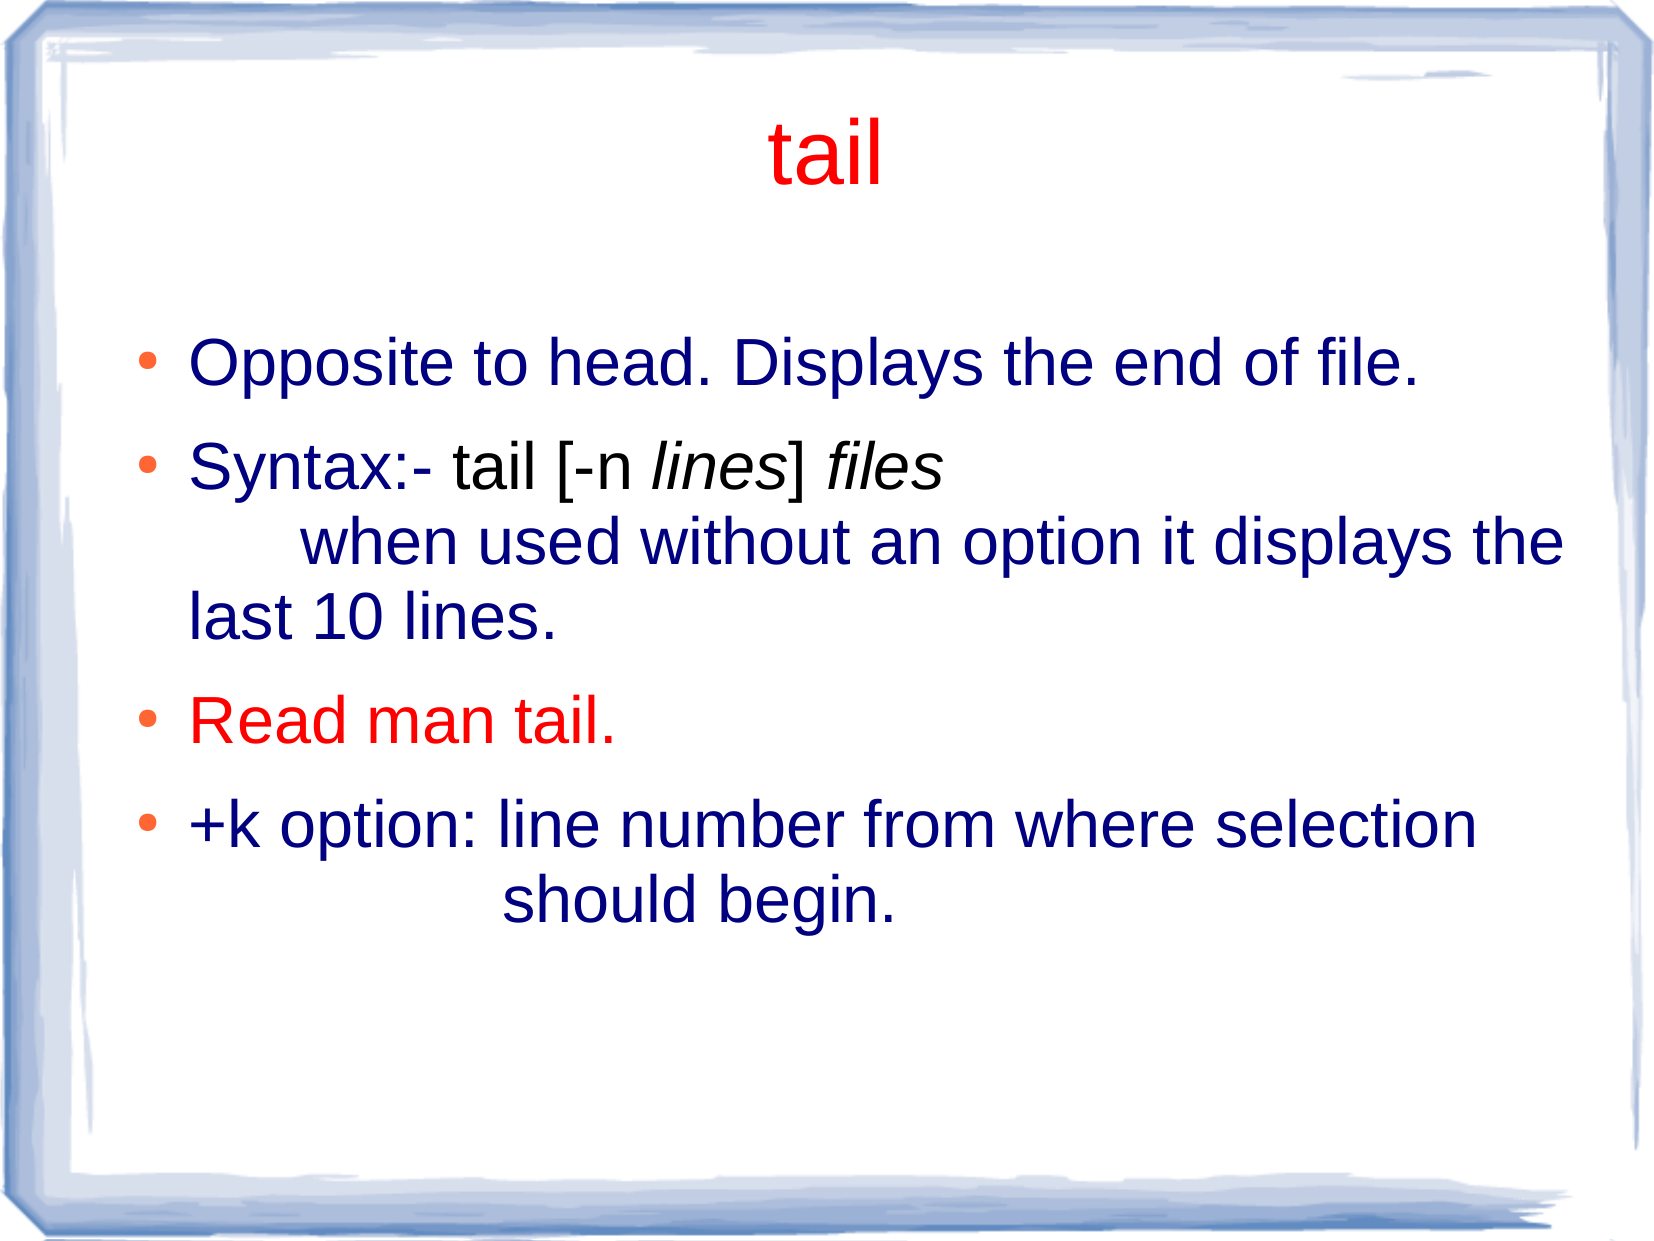

# tail
Opposite to head. Displays the end of file.
Syntax:- tail [-n lines] files when used without an option it displays the last 10 lines.
Read man tail.
+k option: line number from where selection should begin.